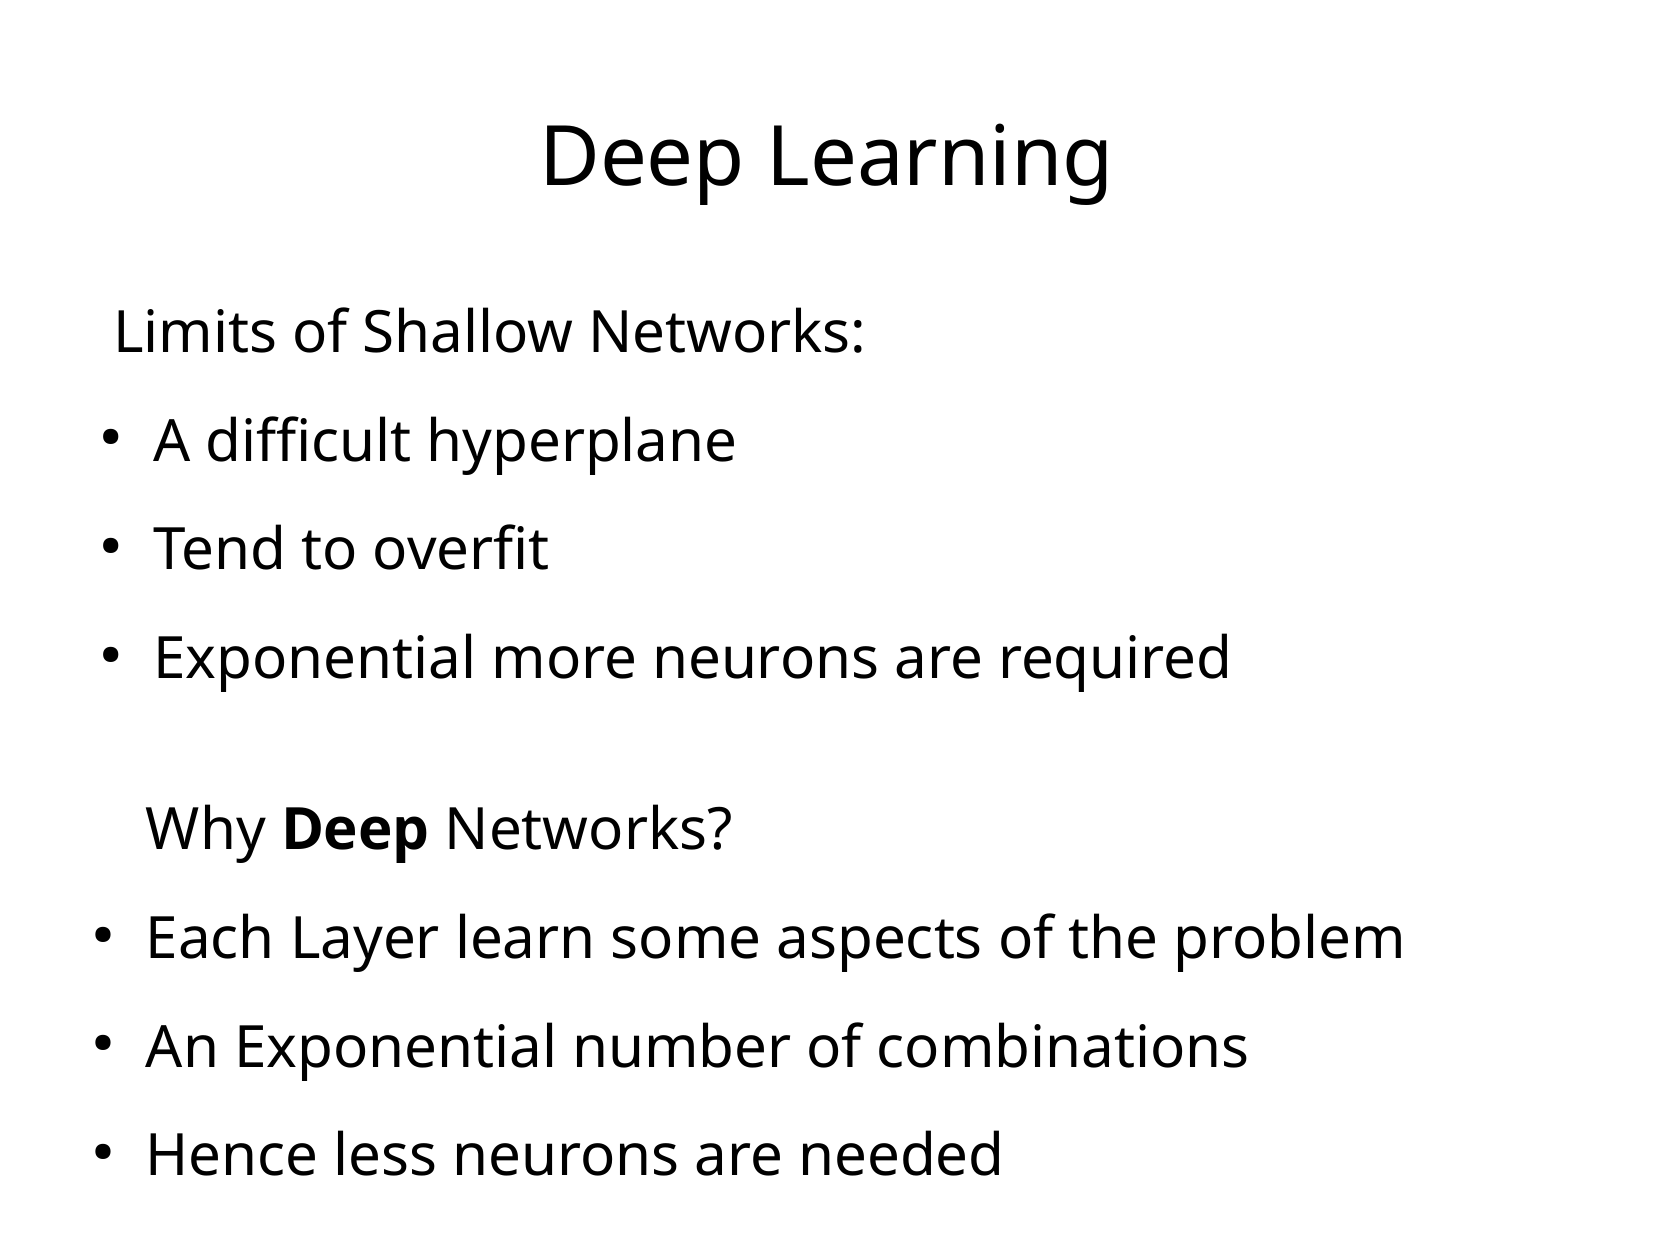

# Deep Learning
 Limits of Shallow Networks:
A difficult hyperplane
Tend to overfit
Exponential more neurons are required
Why Deep Networks?
Each Layer learn some aspects of the problem
An Exponential number of combinations
Hence less neurons are needed